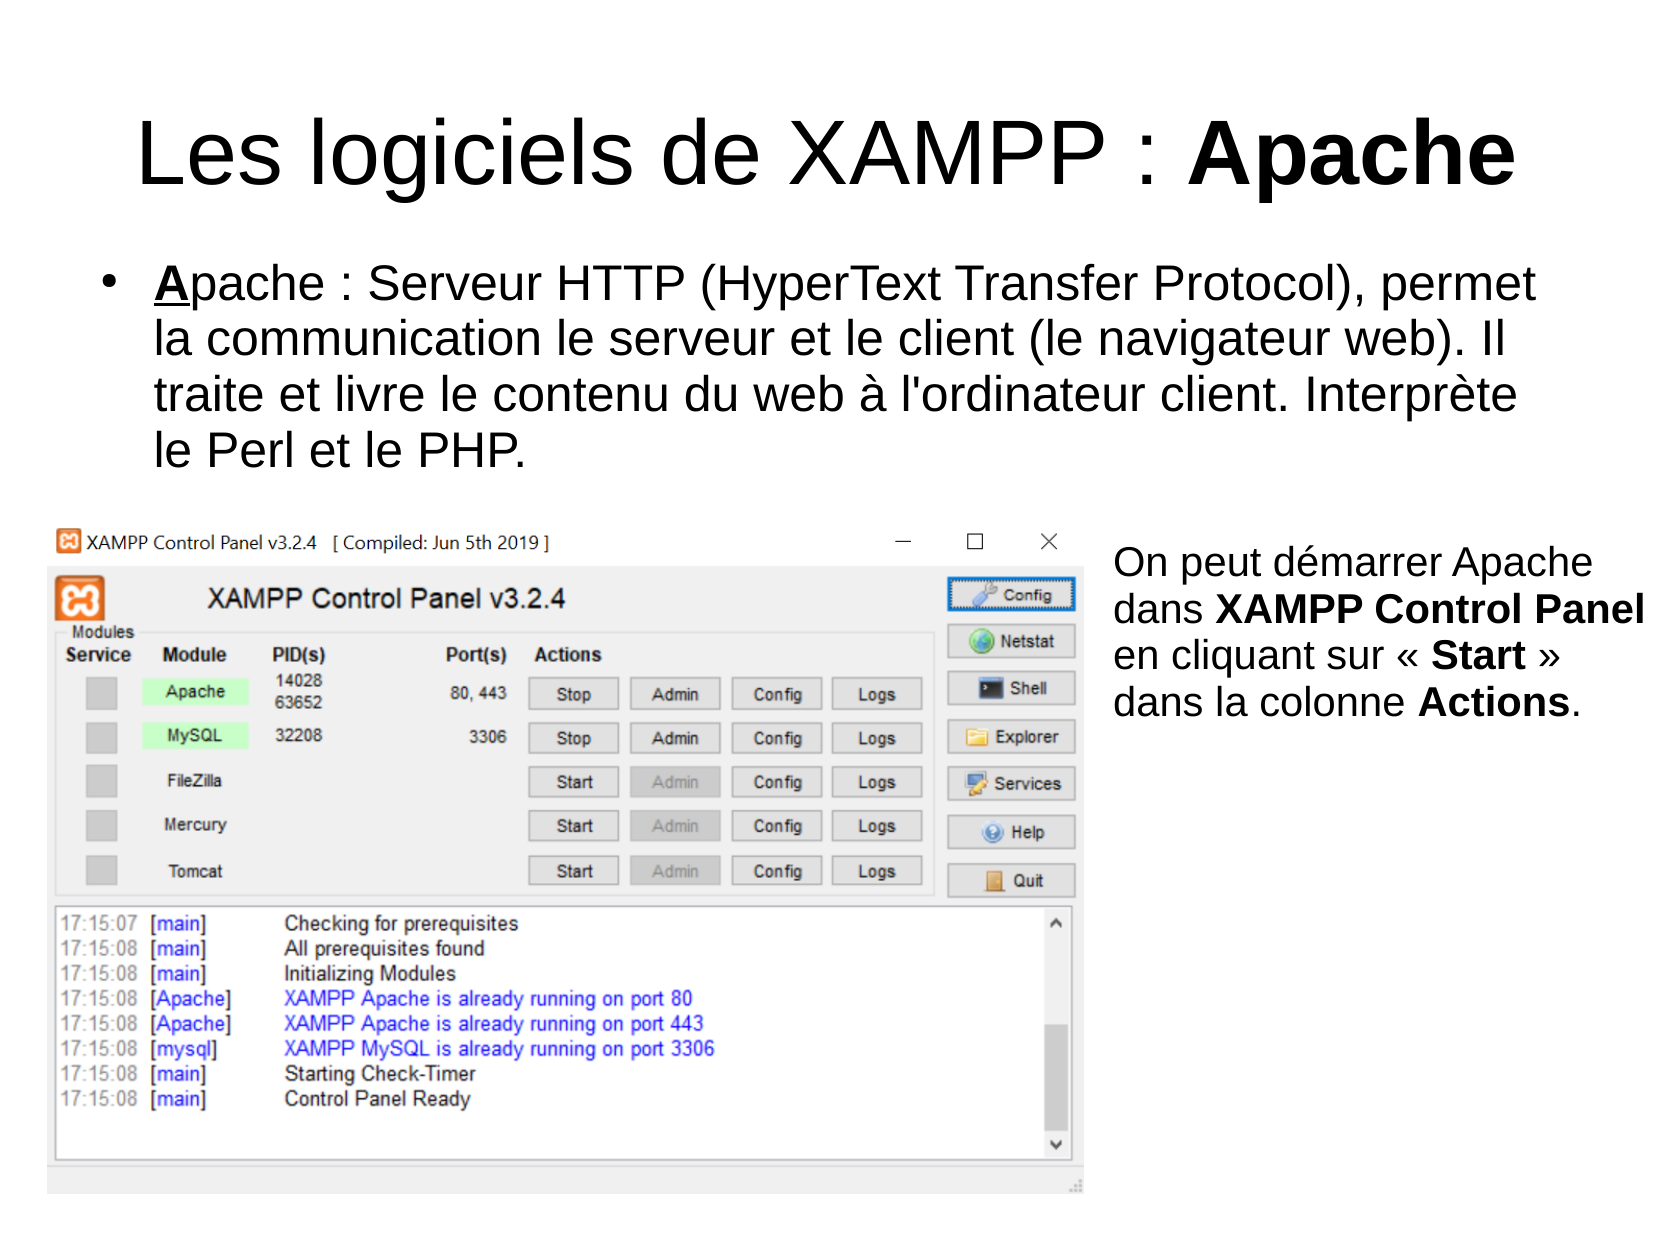

# Les logiciels de XAMPP : Apache
Apache : Serveur HTTP (HyperText Transfer Protocol), permet la communication le serveur et le client (le navigateur web). Il traite et livre le contenu du web à l'ordinateur client. Interprète le Perl et le PHP.
On peut démarrer Apache
dans XAMPP Control Panel
en cliquant sur « Start »
dans la colonne Actions.